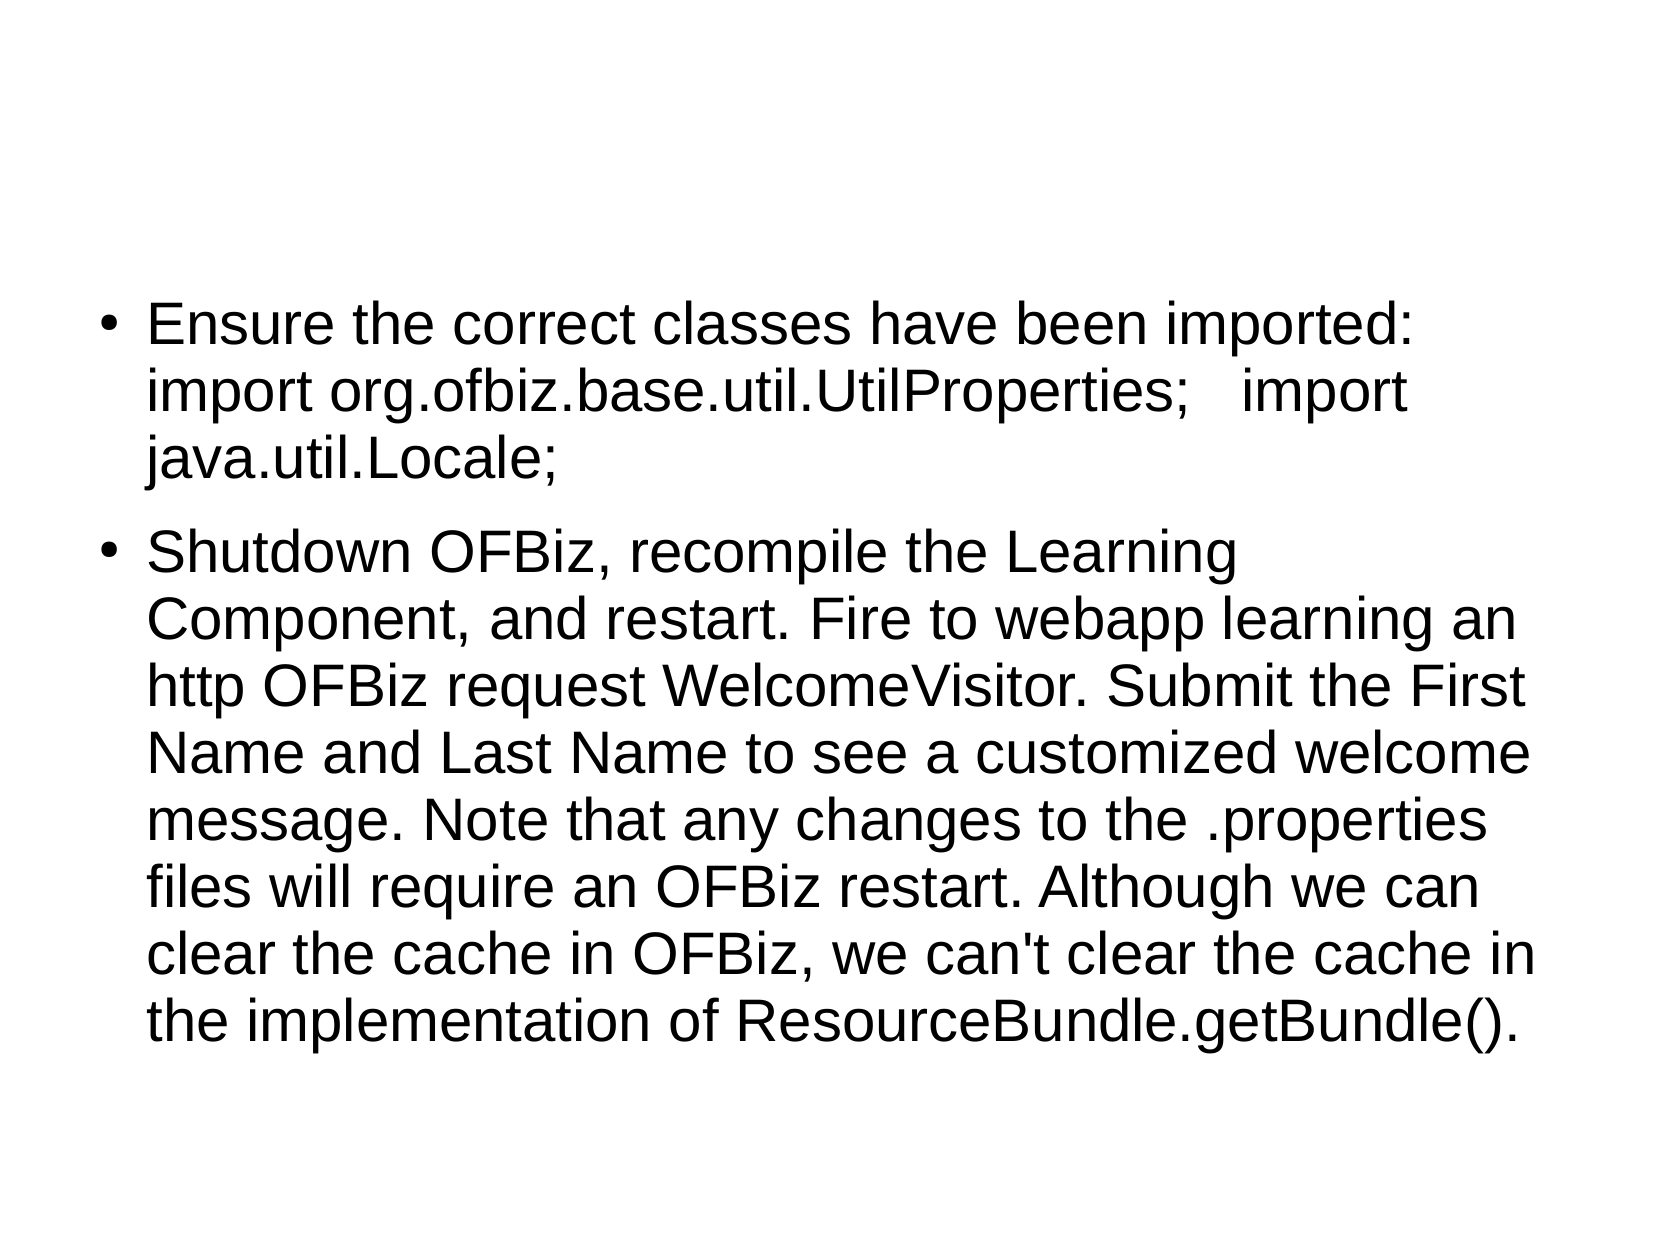

# Ensure the correct classes have been imported: import org.ofbiz.base.util.UtilProperties; import java.util.Locale;
Shutdown OFBiz, recompile the Learning Component, and restart. Fire to webapp learning an http OFBiz request WelcomeVisitor. Submit the First Name and Last Name to see a customized welcome message. Note that any changes to the .properties files will require an OFBiz restart. Although we can clear the cache in OFBiz, we can't clear the cache in the implementation of ResourceBundle.getBundle().